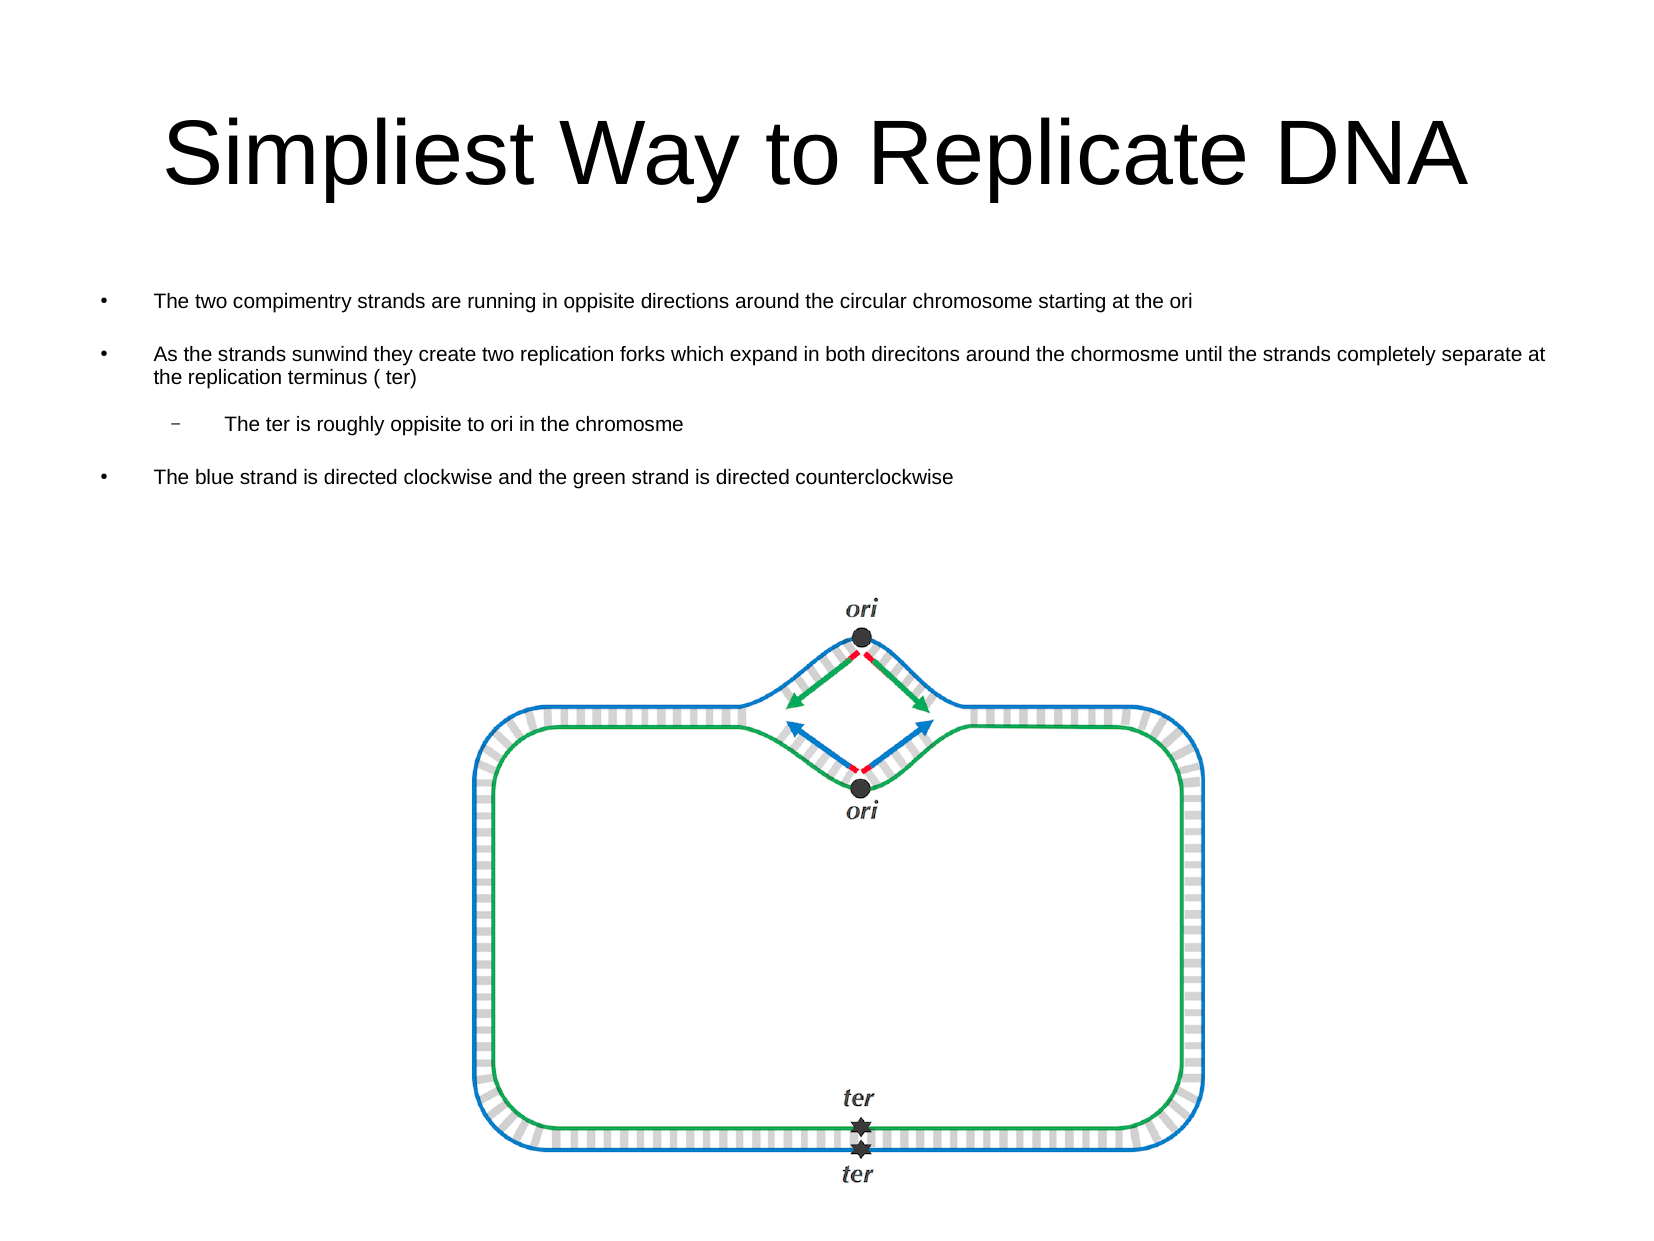

# Simpliest Way to Replicate DNA
The two compimentry strands are running in oppisite directions around the circular chromosome starting at the ori
As the strands sunwind they create two replication forks which expand in both direcitons around the chormosme until the strands completely separate at the replication terminus ( ter)
The ter is roughly oppisite to ori in the chromosme
The blue strand is directed clockwise and the green strand is directed counterclockwise